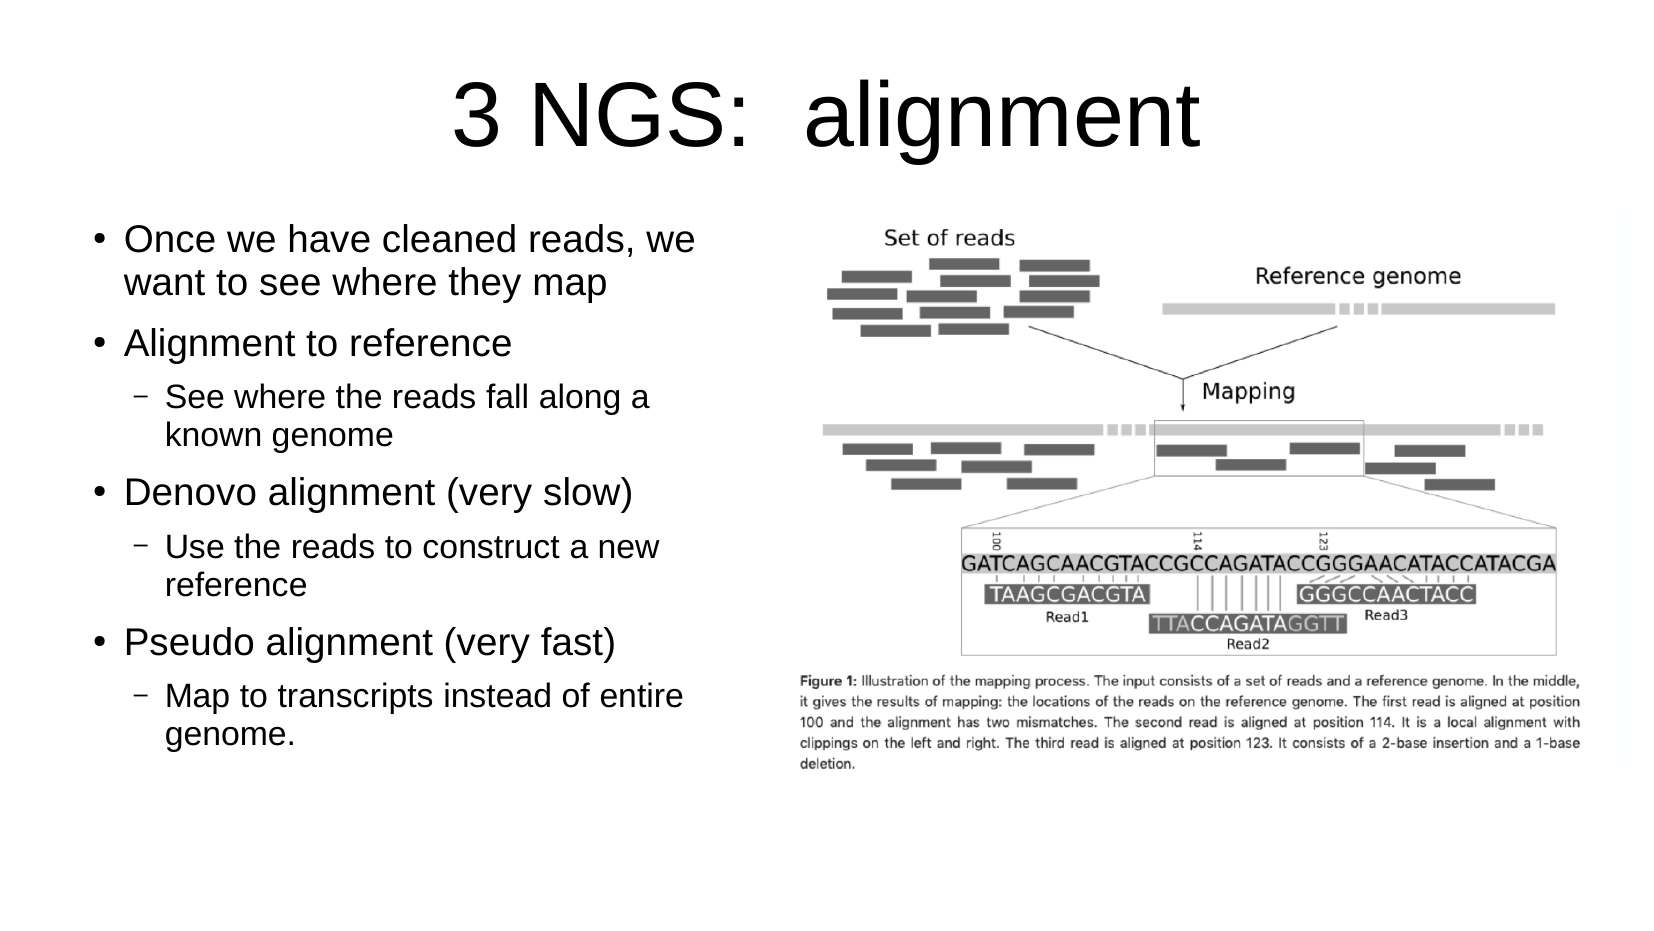

# 3 NGS: alignment
Once we have cleaned reads, we want to see where they map
Alignment to reference
See where the reads fall along a known genome
Denovo alignment (very slow)
Use the reads to construct a new reference
Pseudo alignment (very fast)
Map to transcripts instead of entire genome.